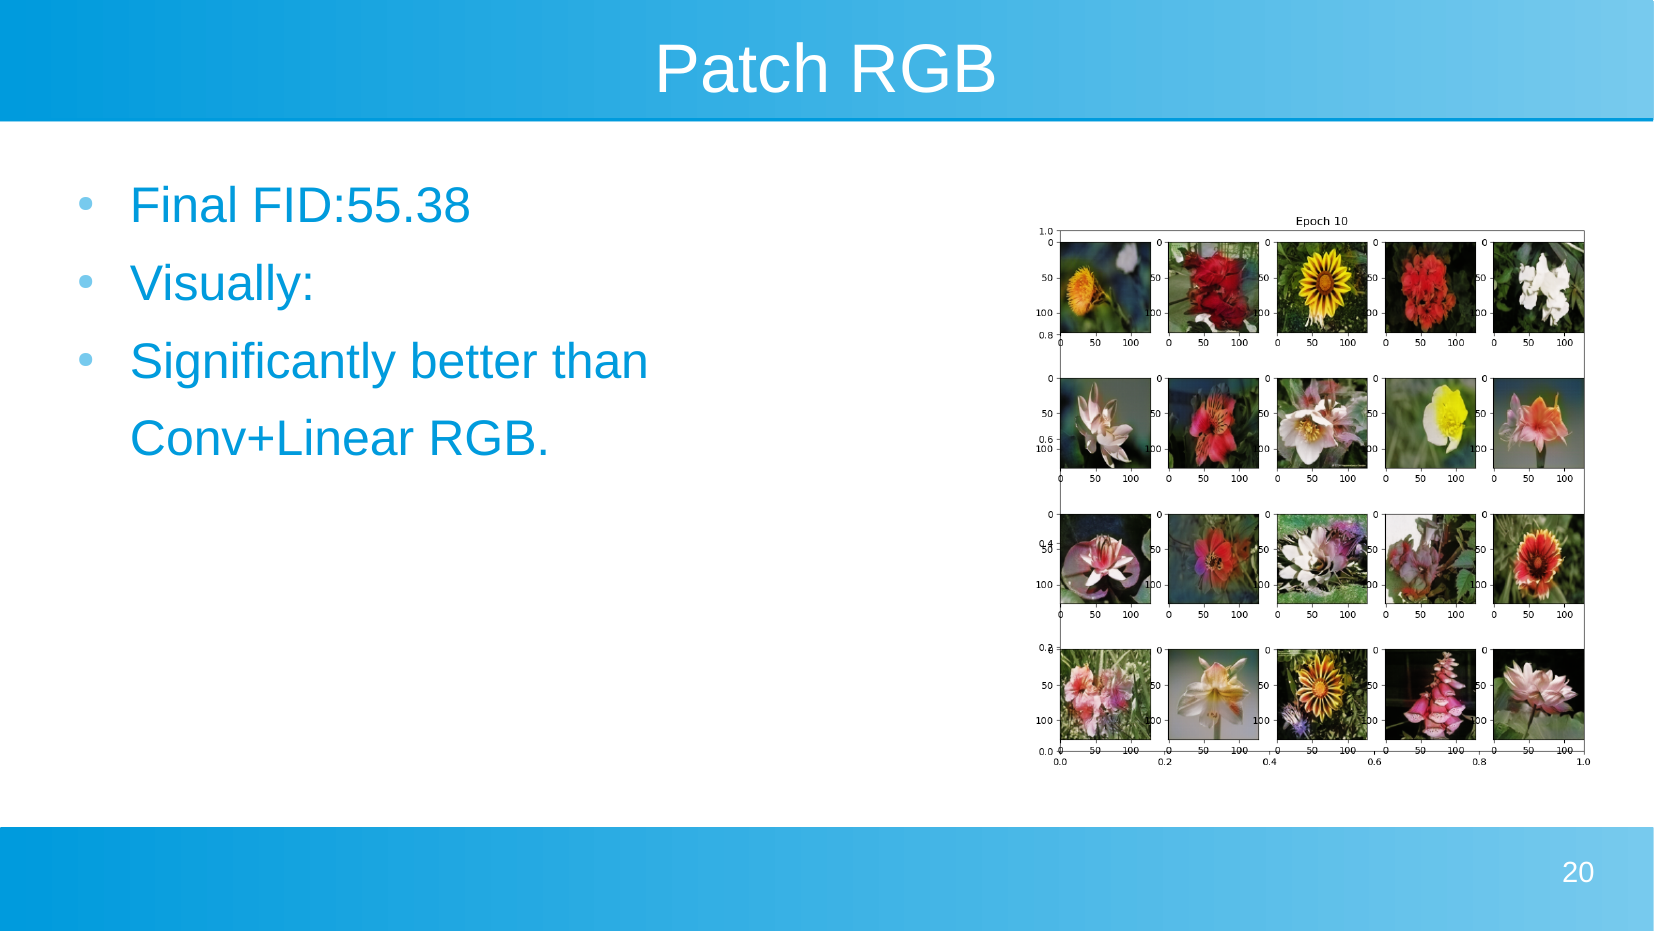

# Patch RGB
Final FID:55.38
Visually:
Significantly better than
Conv+Linear RGB.
20